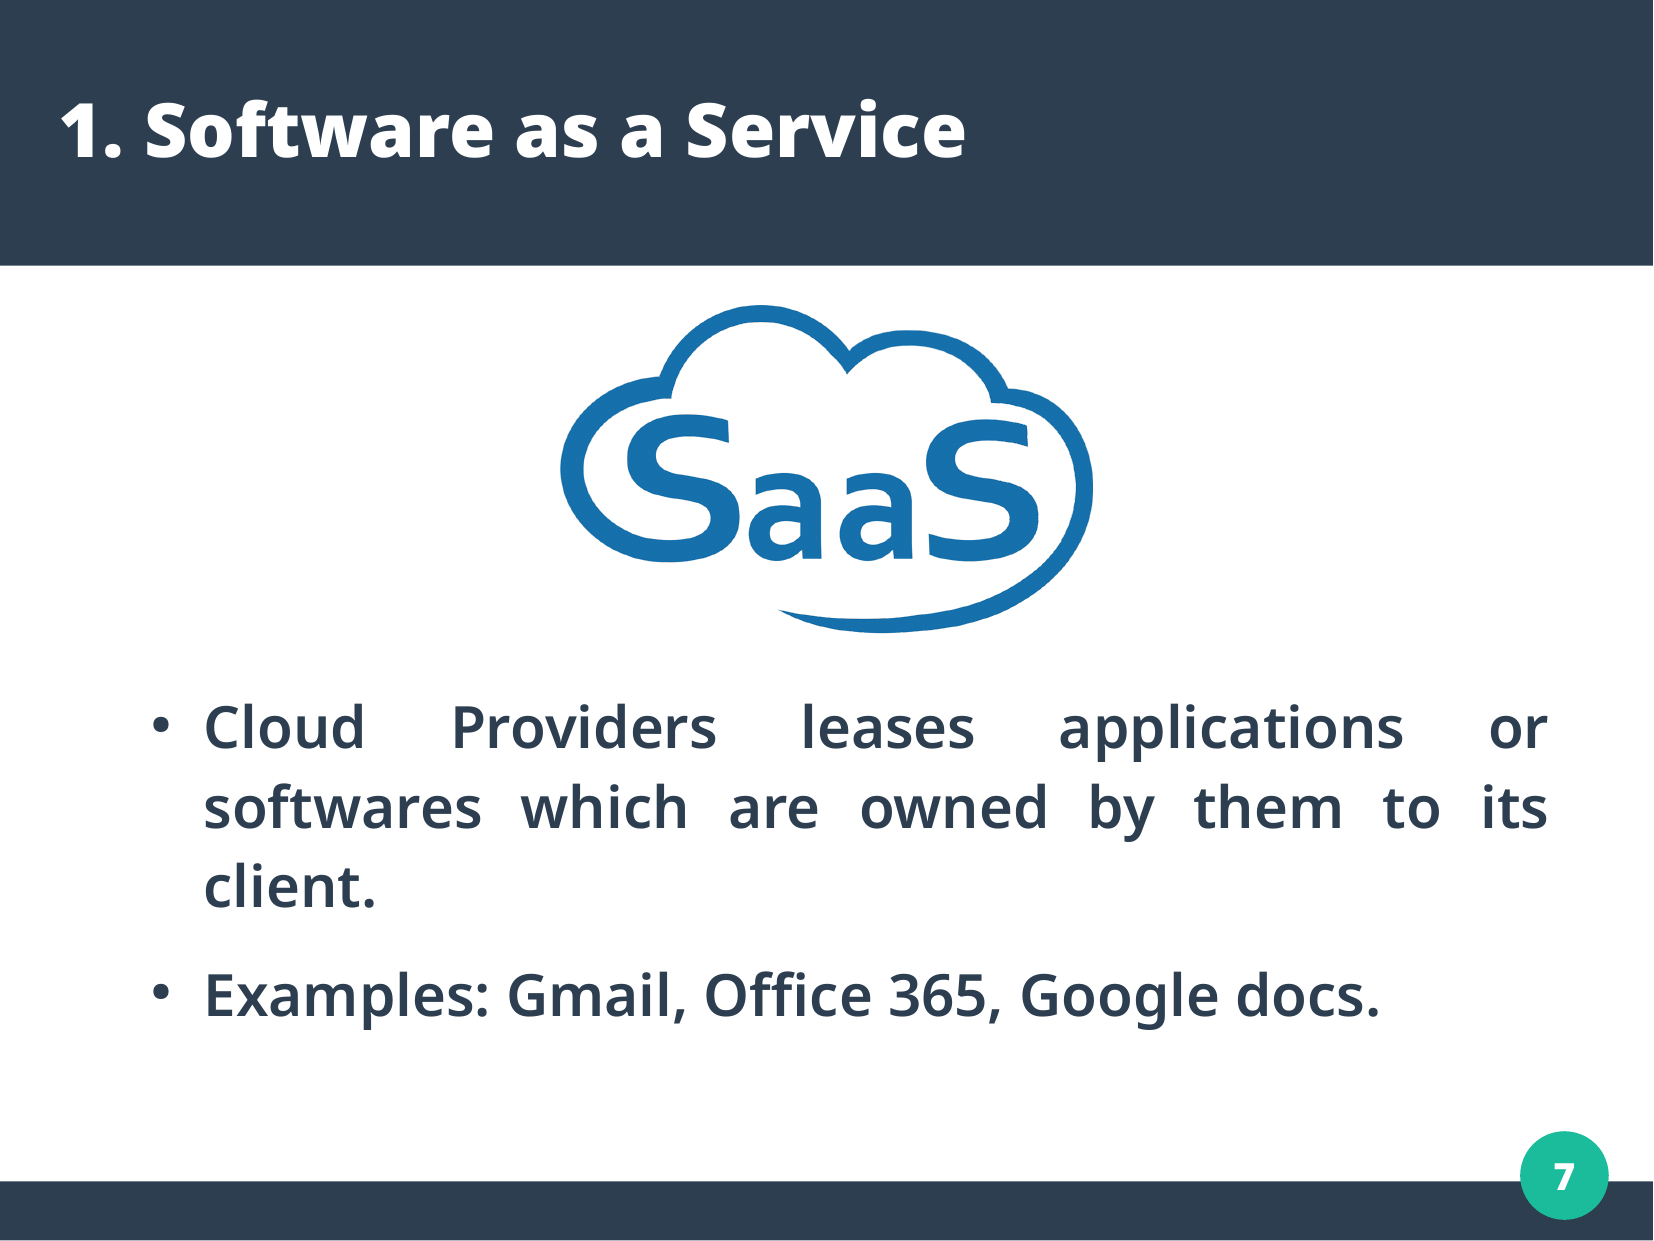

# 1. Software as a Service
Cloud Providers leases applications or softwares which are owned by them to its client.
Examples: Gmail, Office 365, Google docs.
7